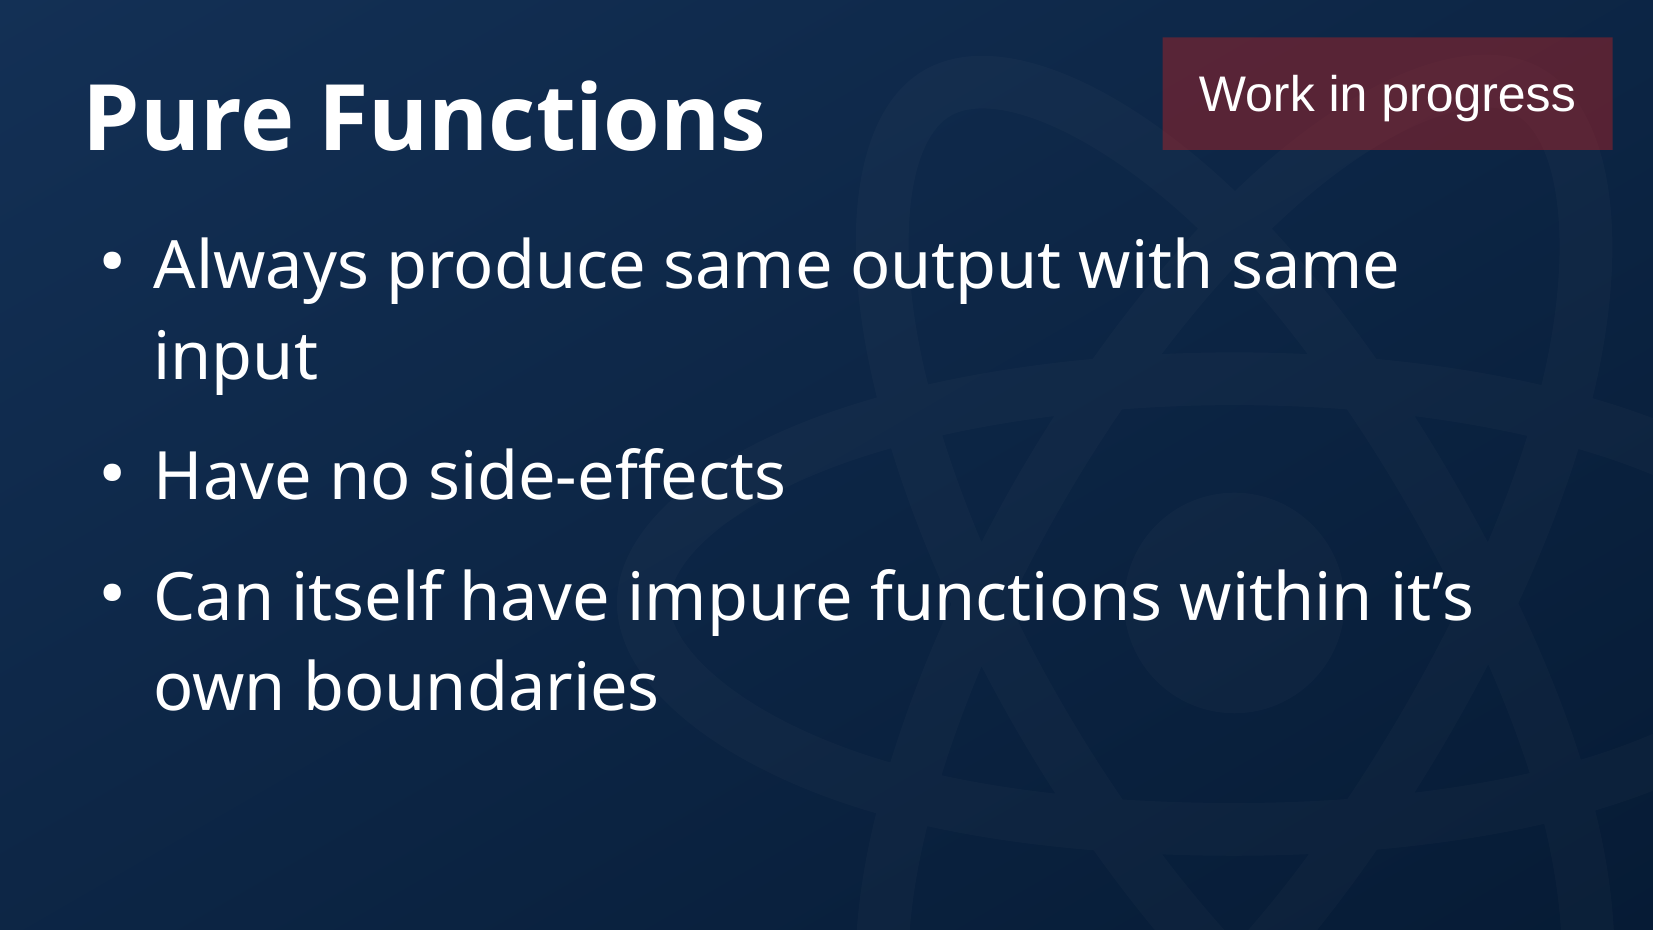

# Pure Functions
Work in progress
Always produce same output with same input
Have no side-effects
Can itself have impure functions within it’s own boundaries